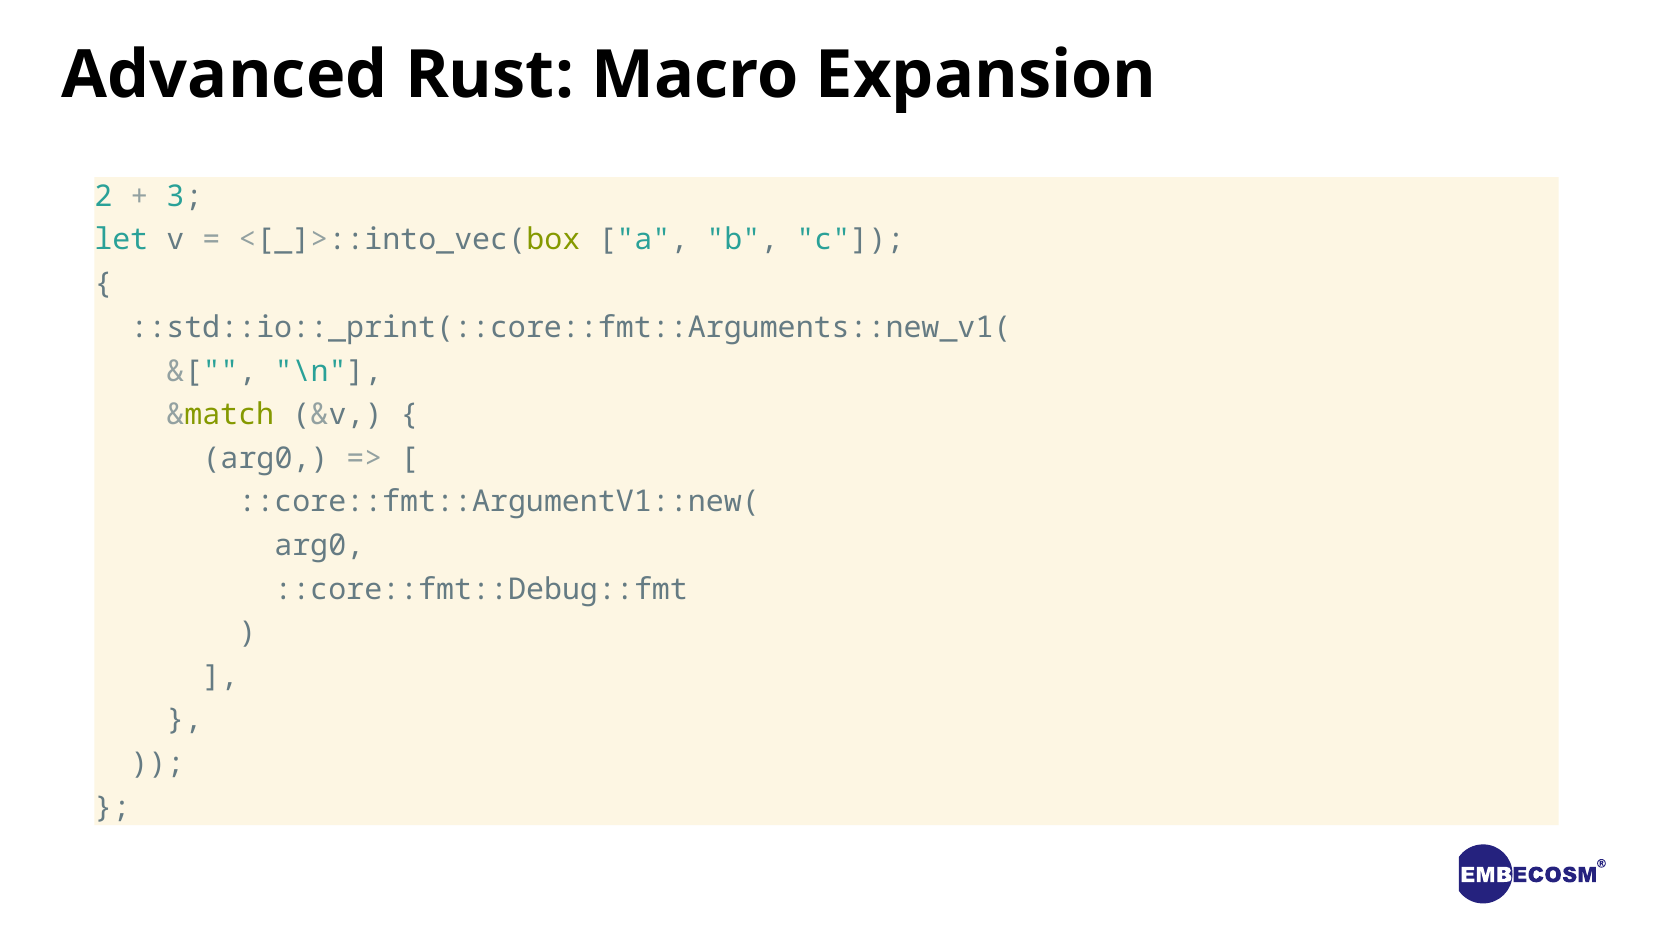

# Advanced Rust: Macro Expansion
2 + 3;
let v = <[_]>::into_vec(box ["a", "b", "c"]);
{
 ::std::io::_print(::core::fmt::Arguments::new_v1(
 &["", "\n"],
 &match (&v,) {
 (arg0,) => [
 ::core::fmt::ArgumentV1::new(
 arg0,
 ::core::fmt::Debug::fmt
 )
 ],
 },
 ));
};